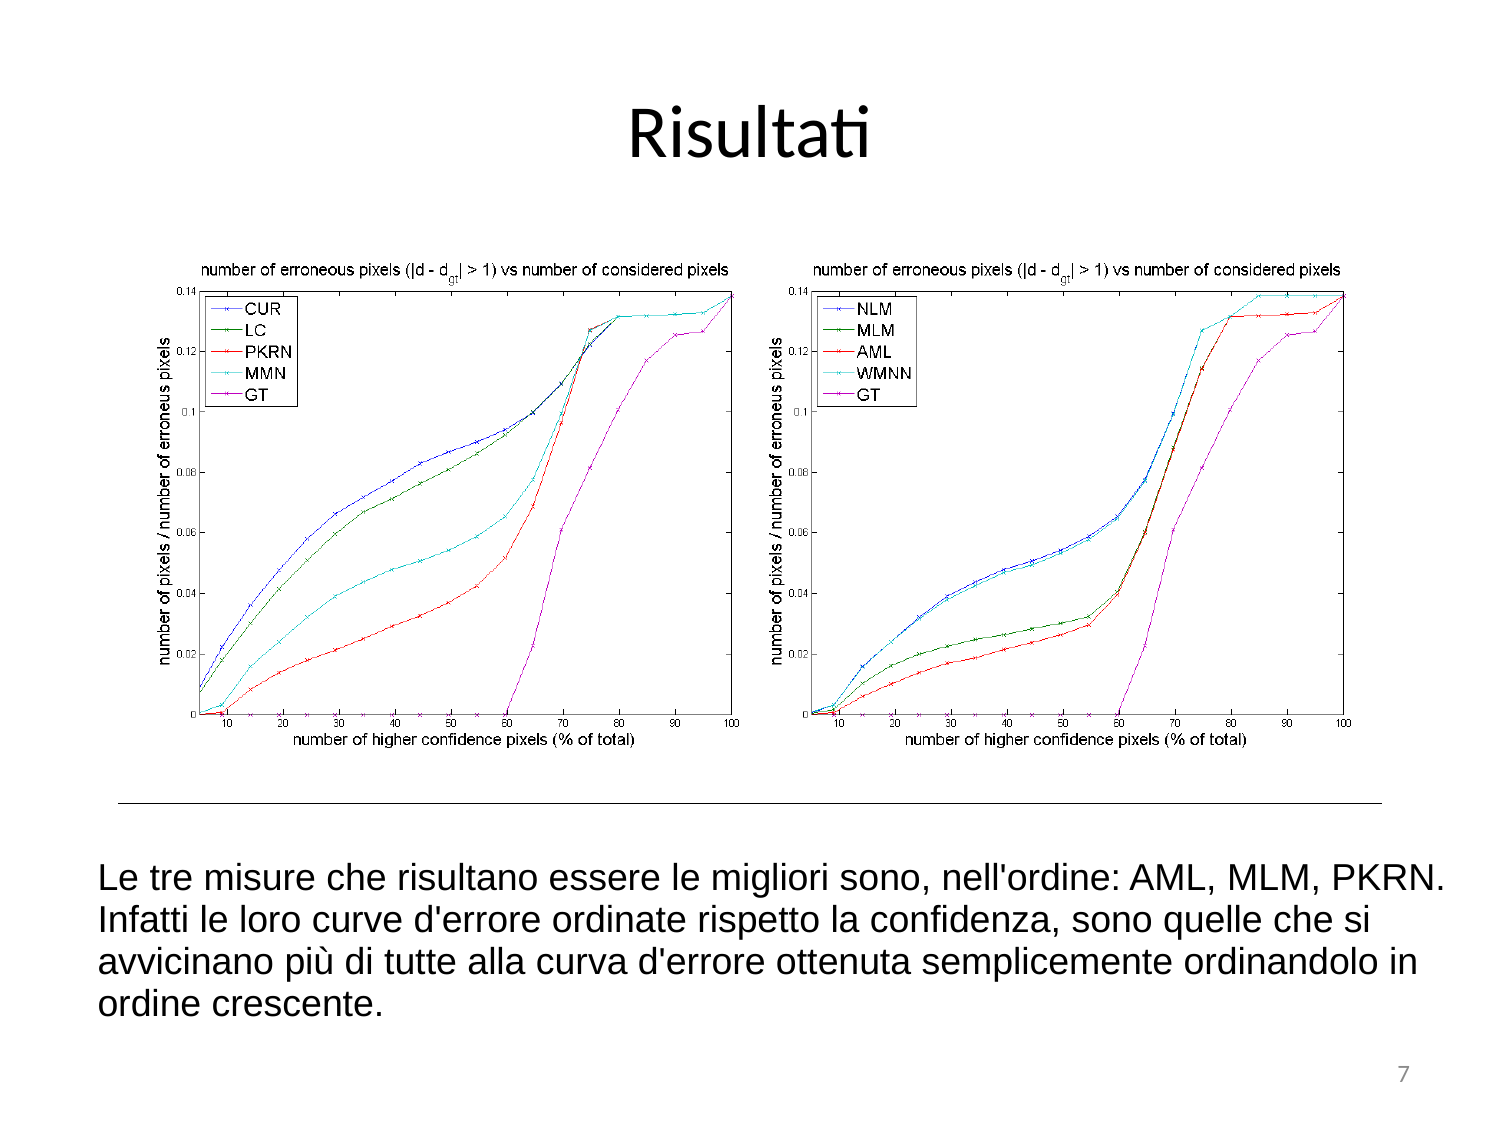

# Risultati
Le tre misure che risultano essere le migliori sono, nell'ordine: AML, MLM, PKRN.
Infatti le loro curve d'errore ordinate rispetto la confidenza, sono quelle che si
avvicinano più di tutte alla curva d'errore ottenuta semplicemente ordinandolo in
ordine crescente.
7